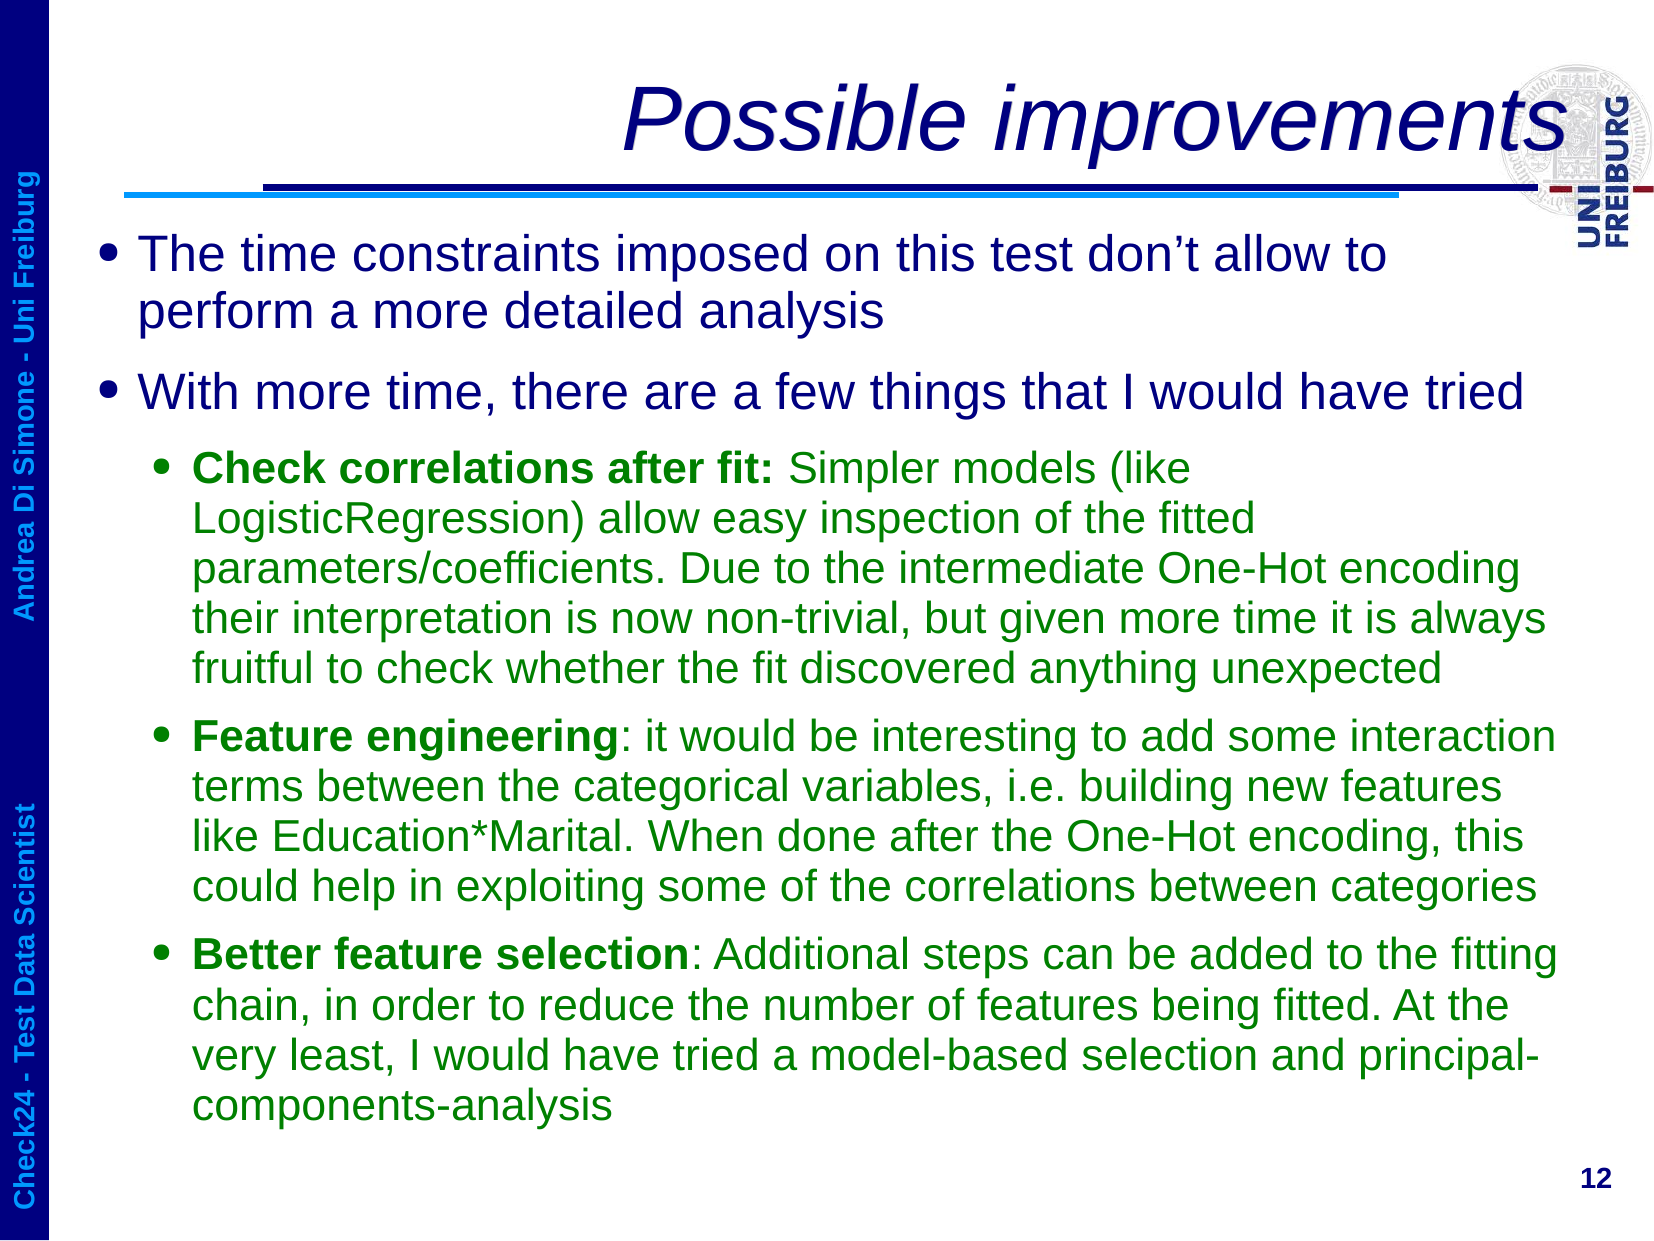

# Possible improvements
The time constraints imposed on this test don’t allow to perform a more detailed analysis
With more time, there are a few things that I would have tried
Check correlations after fit: Simpler models (like LogisticRegression) allow easy inspection of the fitted parameters/coefficients. Due to the intermediate One-Hot encoding their interpretation is now non-trivial, but given more time it is always fruitful to check whether the fit discovered anything unexpected
Feature engineering: it would be interesting to add some interaction terms between the categorical variables, i.e. building new features like Education*Marital. When done after the One-Hot encoding, this could help in exploiting some of the correlations between categories
Better feature selection: Additional steps can be added to the fitting chain, in order to reduce the number of features being fitted. At the very least, I would have tried a model-based selection and principal-components-analysis
Andrea Di Simone - Uni Freiburg
Check24 - Test Data Scientist
12